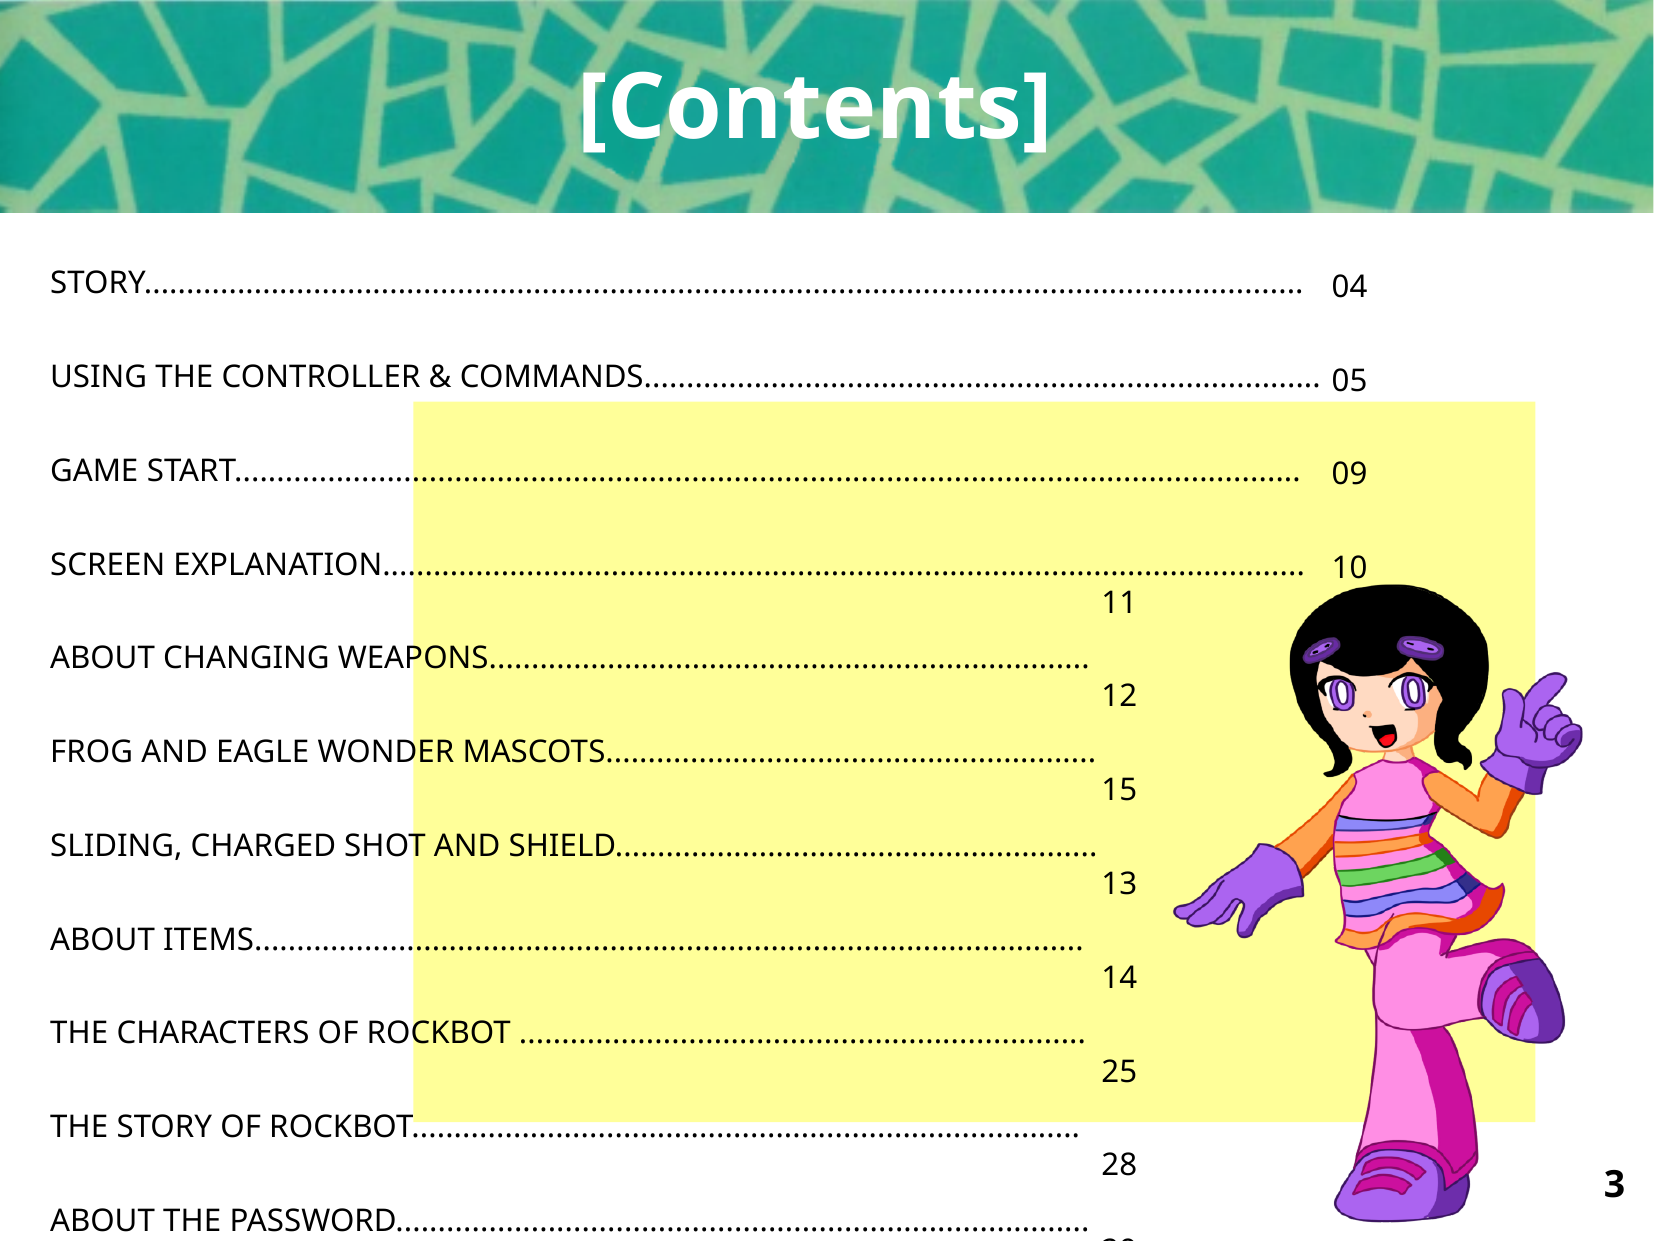

# [Contents]
STORY.........................................................................................................................................
USING THE CONTROLLER & COMMANDS................................................................................
GAME START..............................................................................................................................
SCREEN EXPLANATION.............................................................................................................
ABOUT CHANGING WEAPONS.......................................................................
FROG AND EAGLE WONDER MASCOTS..........................................................
SLIDING, CHARGED SHOT AND SHIELD.........................................................
ABOUT ITEMS..................................................................................................
THE CHARACTERS OF ROCKBOT ...................................................................
THE STORY OF ROCKBOT...............................................................................
ABOUT THE PASSWORD..................................................................................
LEGAL NOTICE ….............................................................................................
04
05
09
10
11
12
15
13
14
25
28
29
3